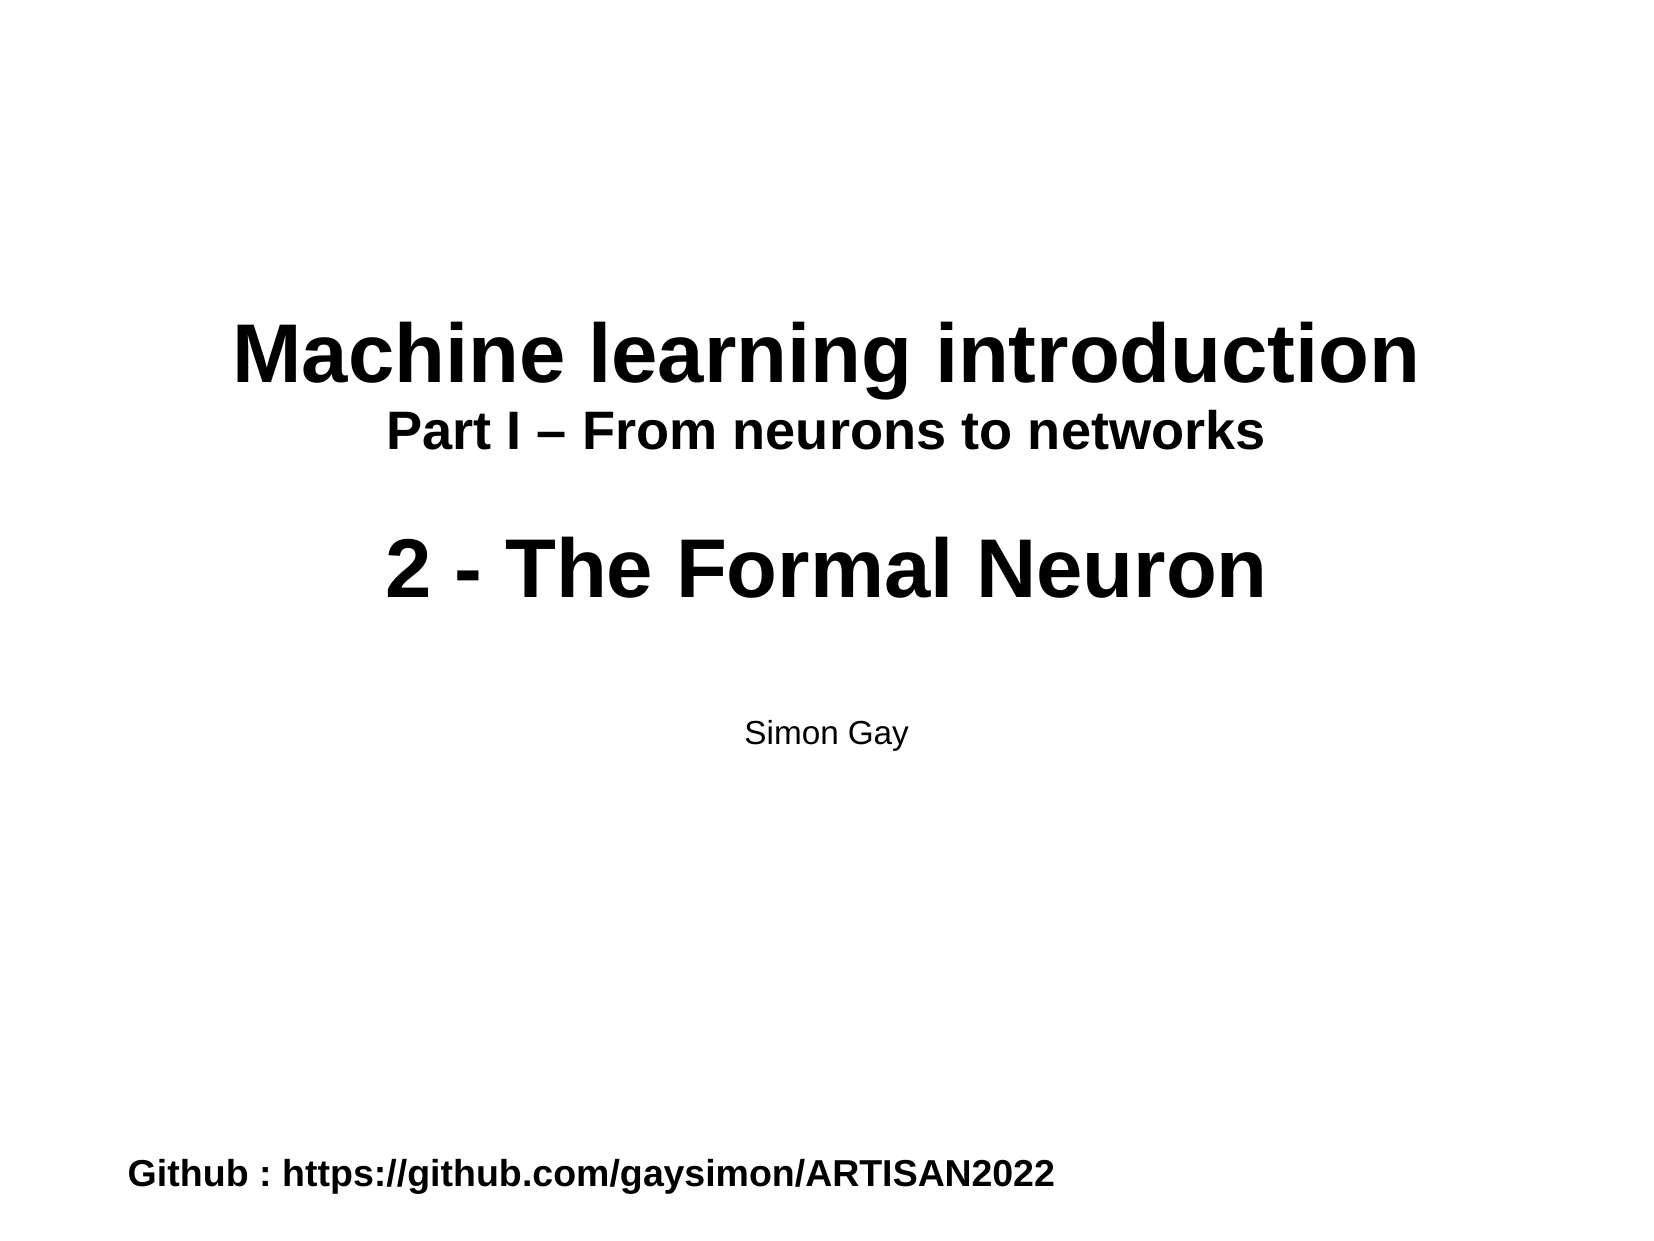

# Machine learning introduction
Part I – From neurons to networks
2 - The Formal Neuron
Simon Gay
Github : https://github.com/gaysimon/ARTISAN2022